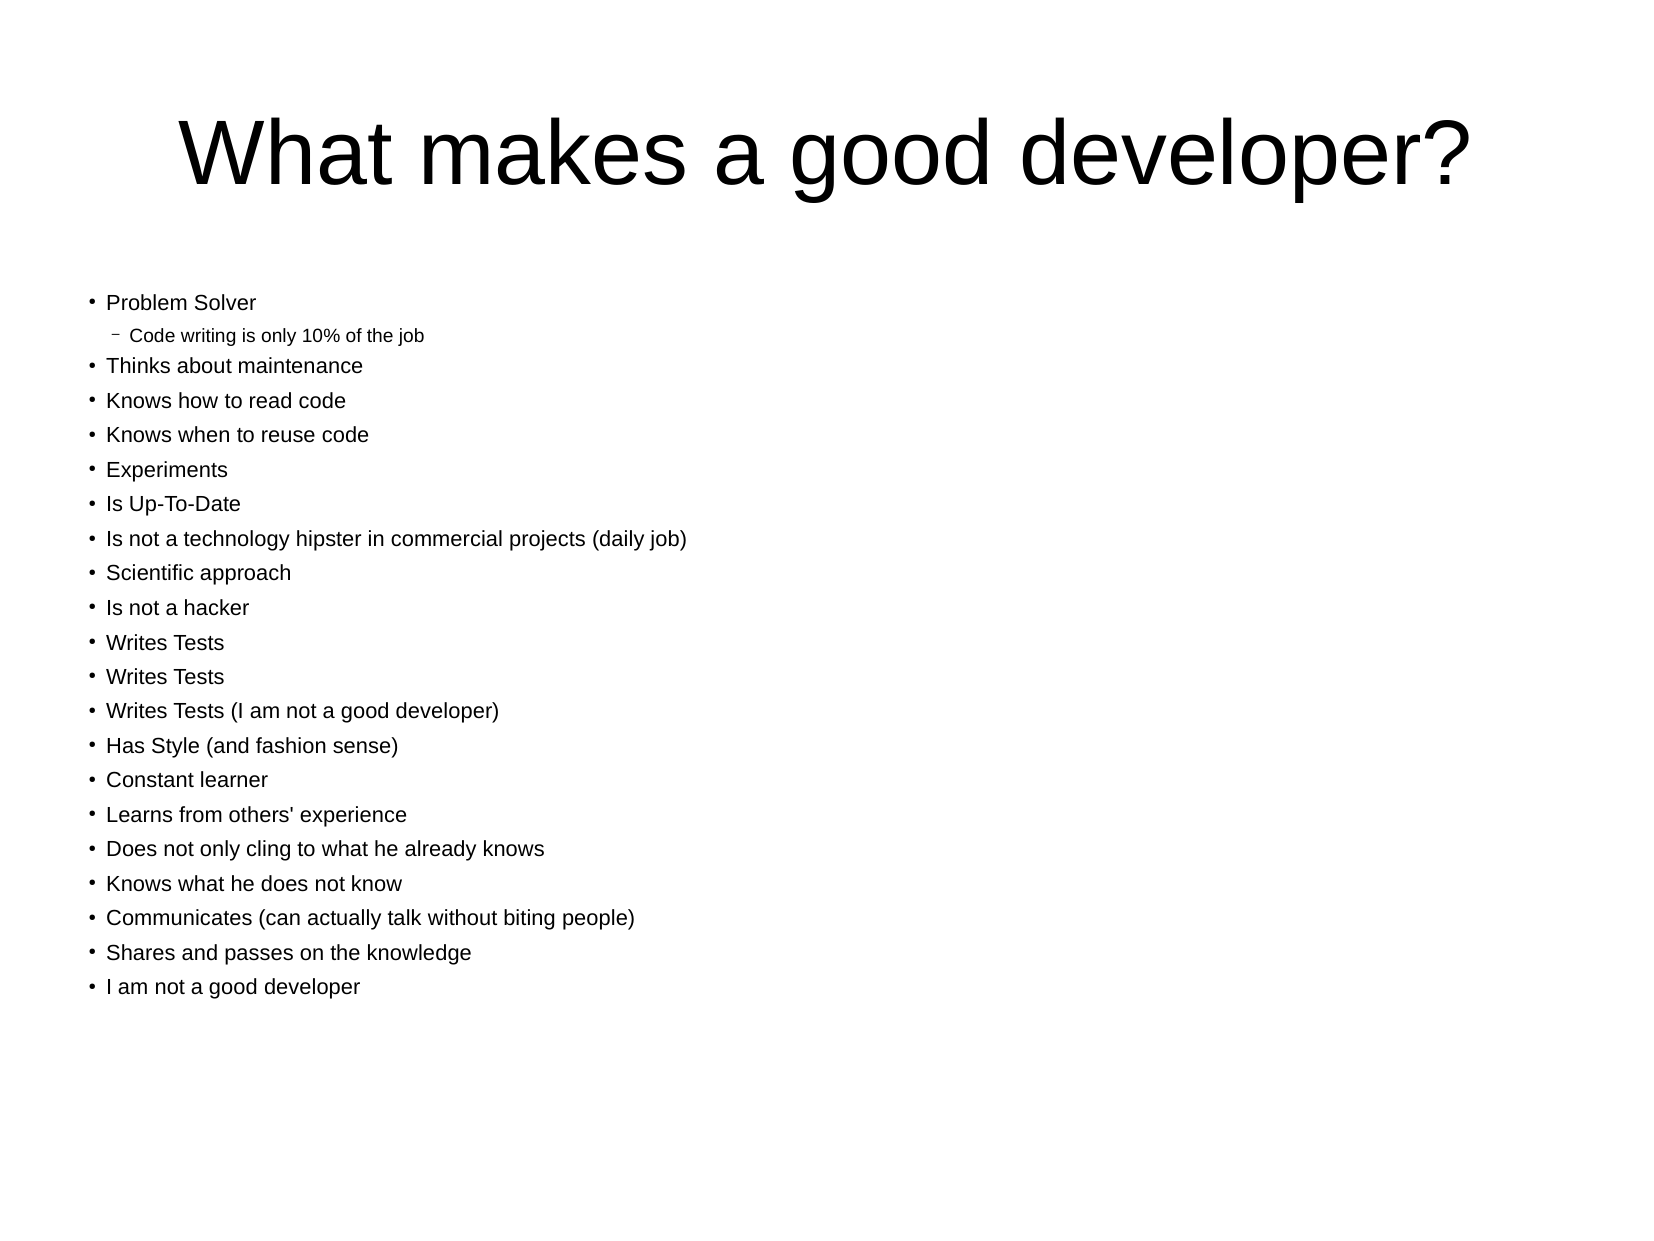

# What makes a good developer?
Problem Solver
Code writing is only 10% of the job
Thinks about maintenance
Knows how to read code
Knows when to reuse code
Experiments
Is Up-To-Date
Is not a technology hipster in commercial projects (daily job)
Scientific approach
Is not a hacker
Writes Tests
Writes Tests
Writes Tests (I am not a good developer)
Has Style (and fashion sense)
Constant learner
Learns from others' experience
Does not only cling to what he already knows
Knows what he does not know
Communicates (can actually talk without biting people)
Shares and passes on the knowledge
I am not a good developer